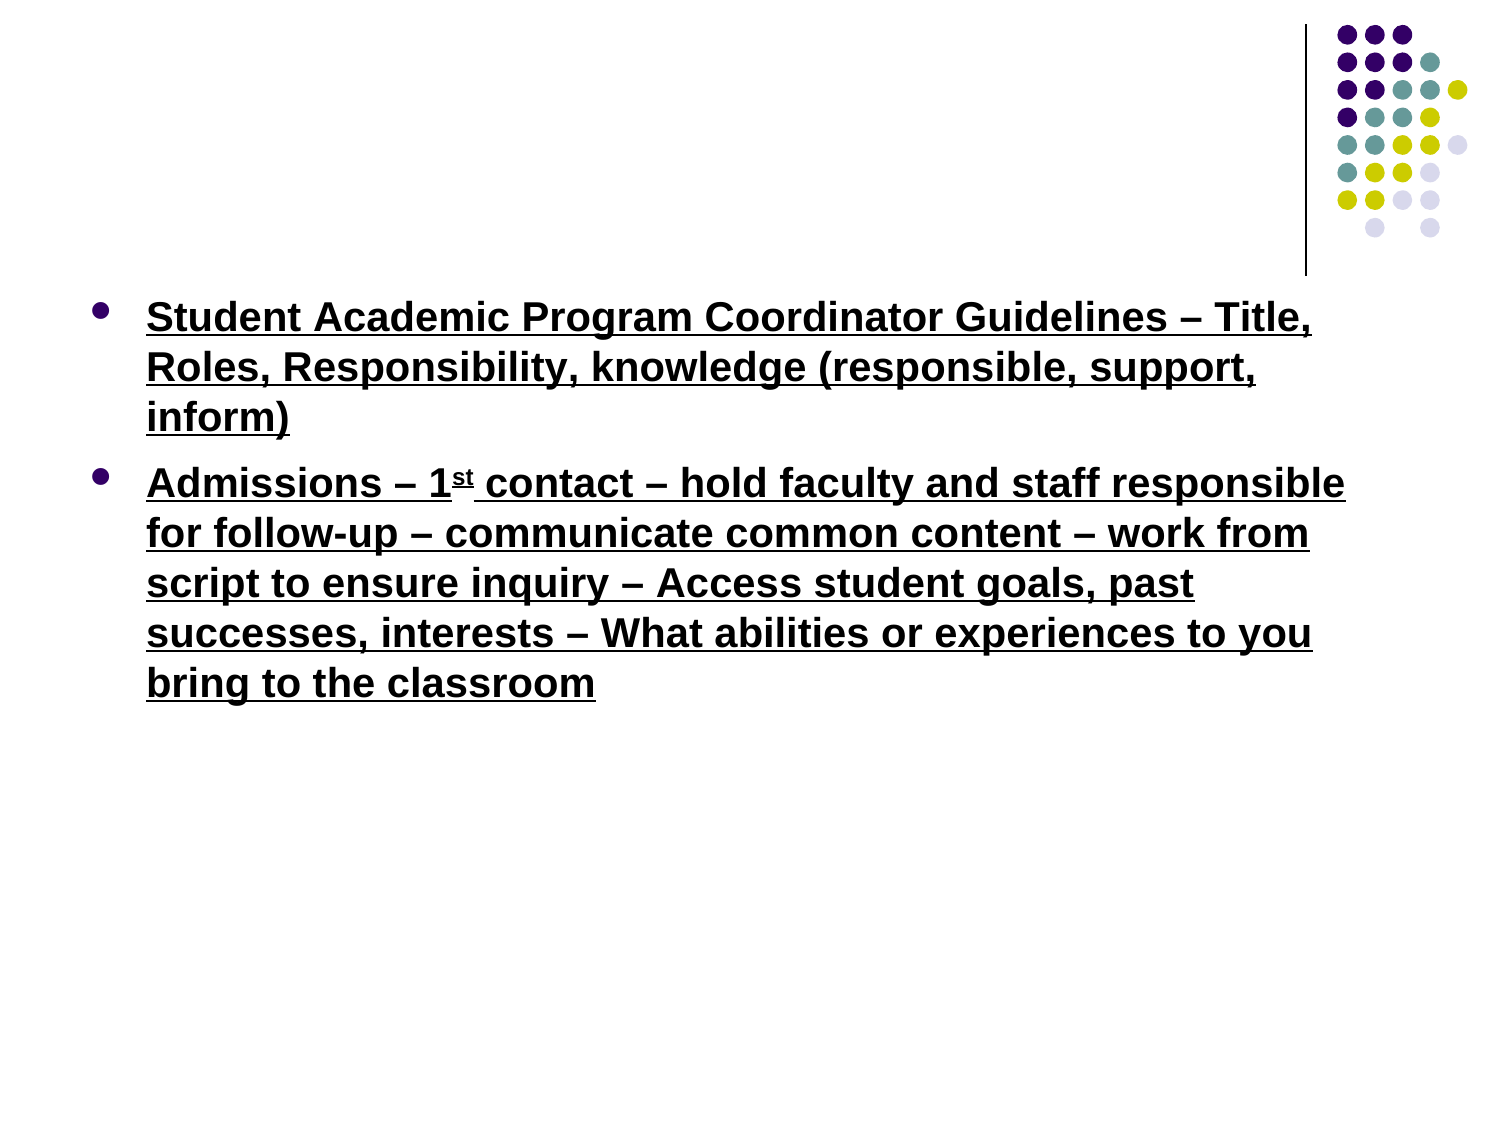

#
Student Academic Program Coordinator Guidelines – Title, Roles, Responsibility, knowledge (responsible, support, inform)
Admissions – 1st contact – hold faculty and staff responsible for follow-up – communicate common content – work from script to ensure inquiry – Access student goals, past successes, interests – What abilities or experiences to you bring to the classroom